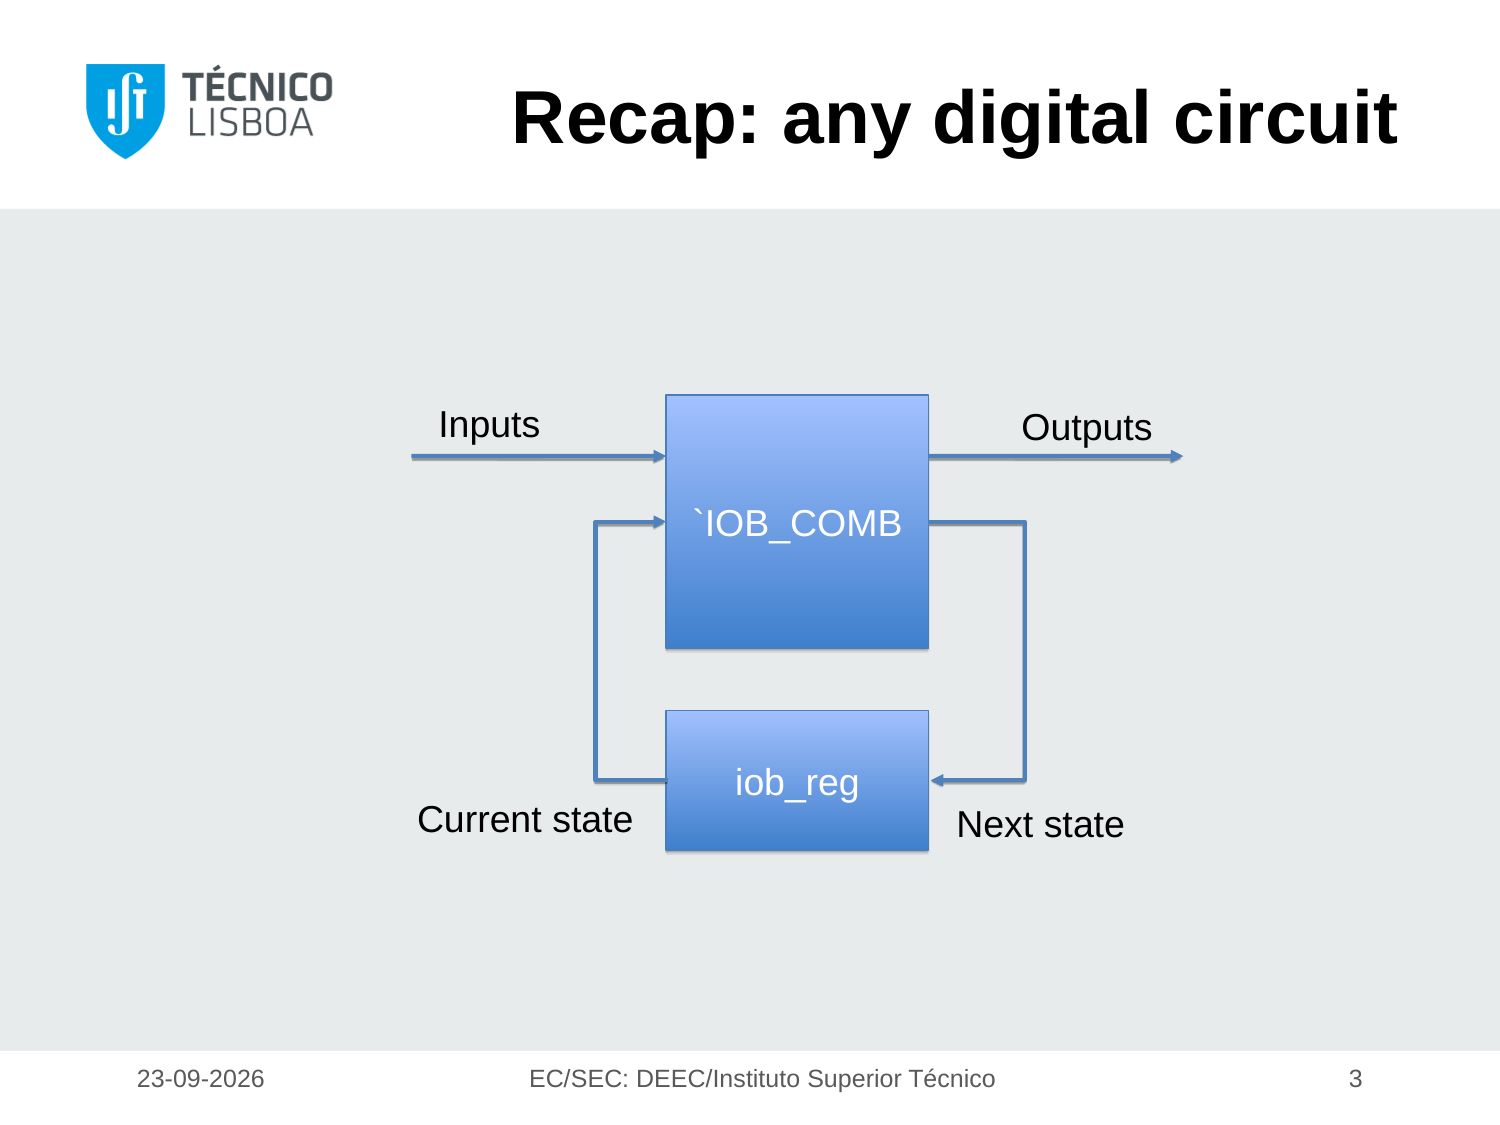

# Recap: any digital circuit
Inputs
`IOB_COMB
Outputs
iob_reg
Current state
Next state
EC/SEC: DEEC/Instituto Superior Técnico